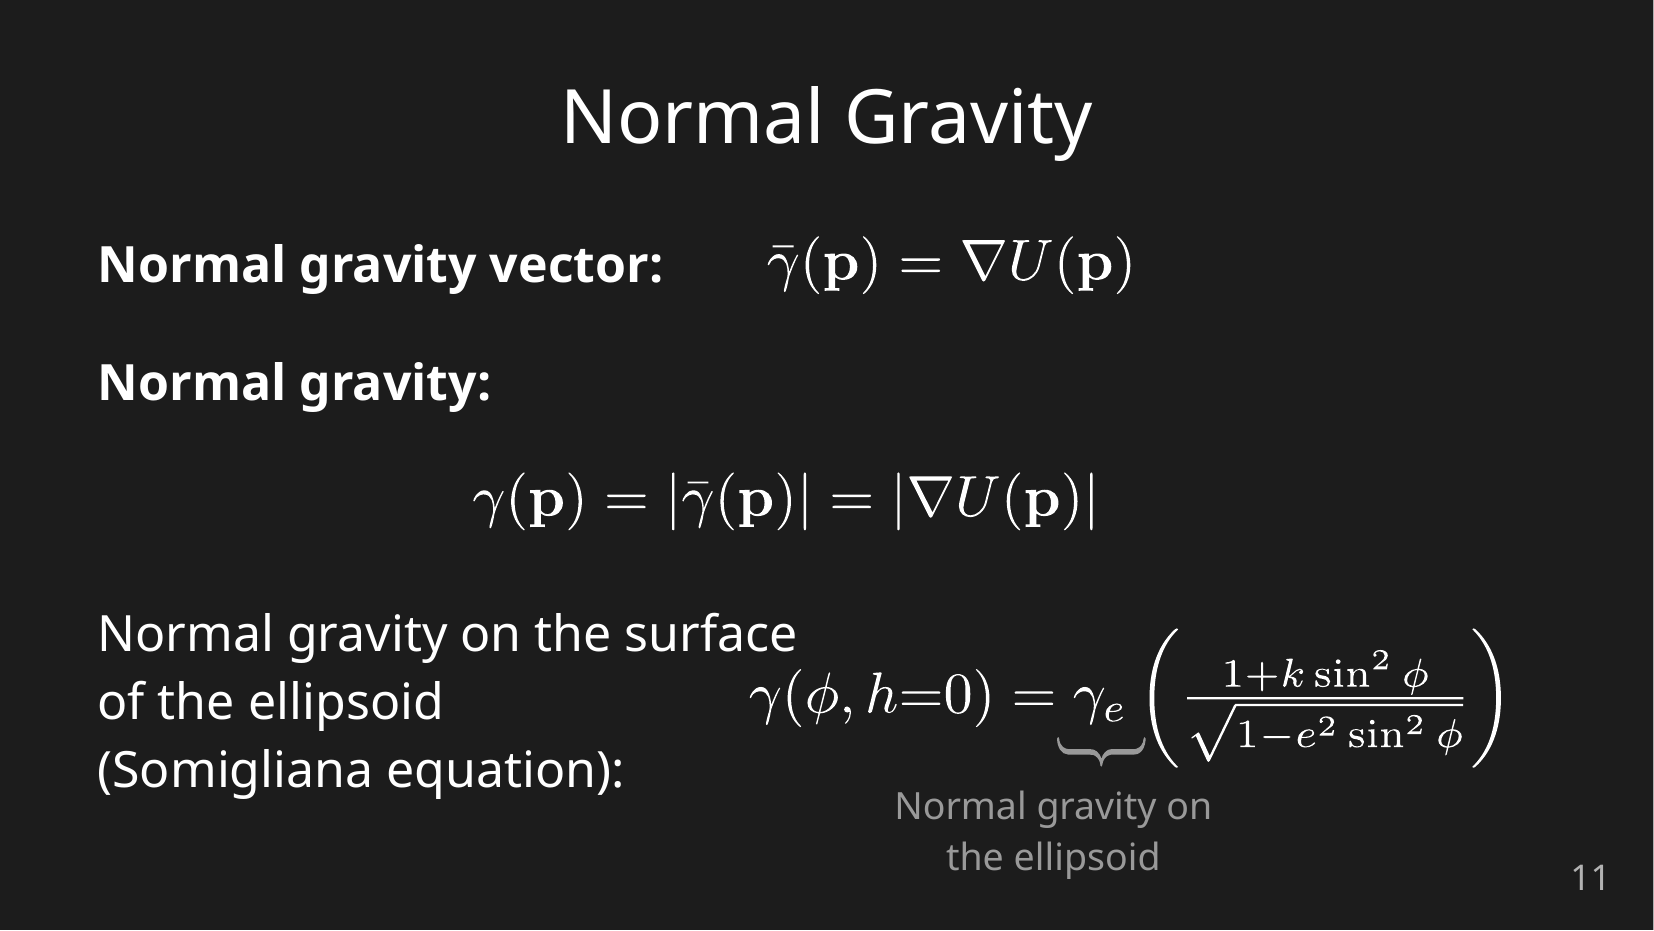

# Normal Gravity
Normal gravity vector:
Normal gravity:
Normal gravity on the surface of the ellipsoid
(Somigliana equation):
Normal gravity on the ellipsoid